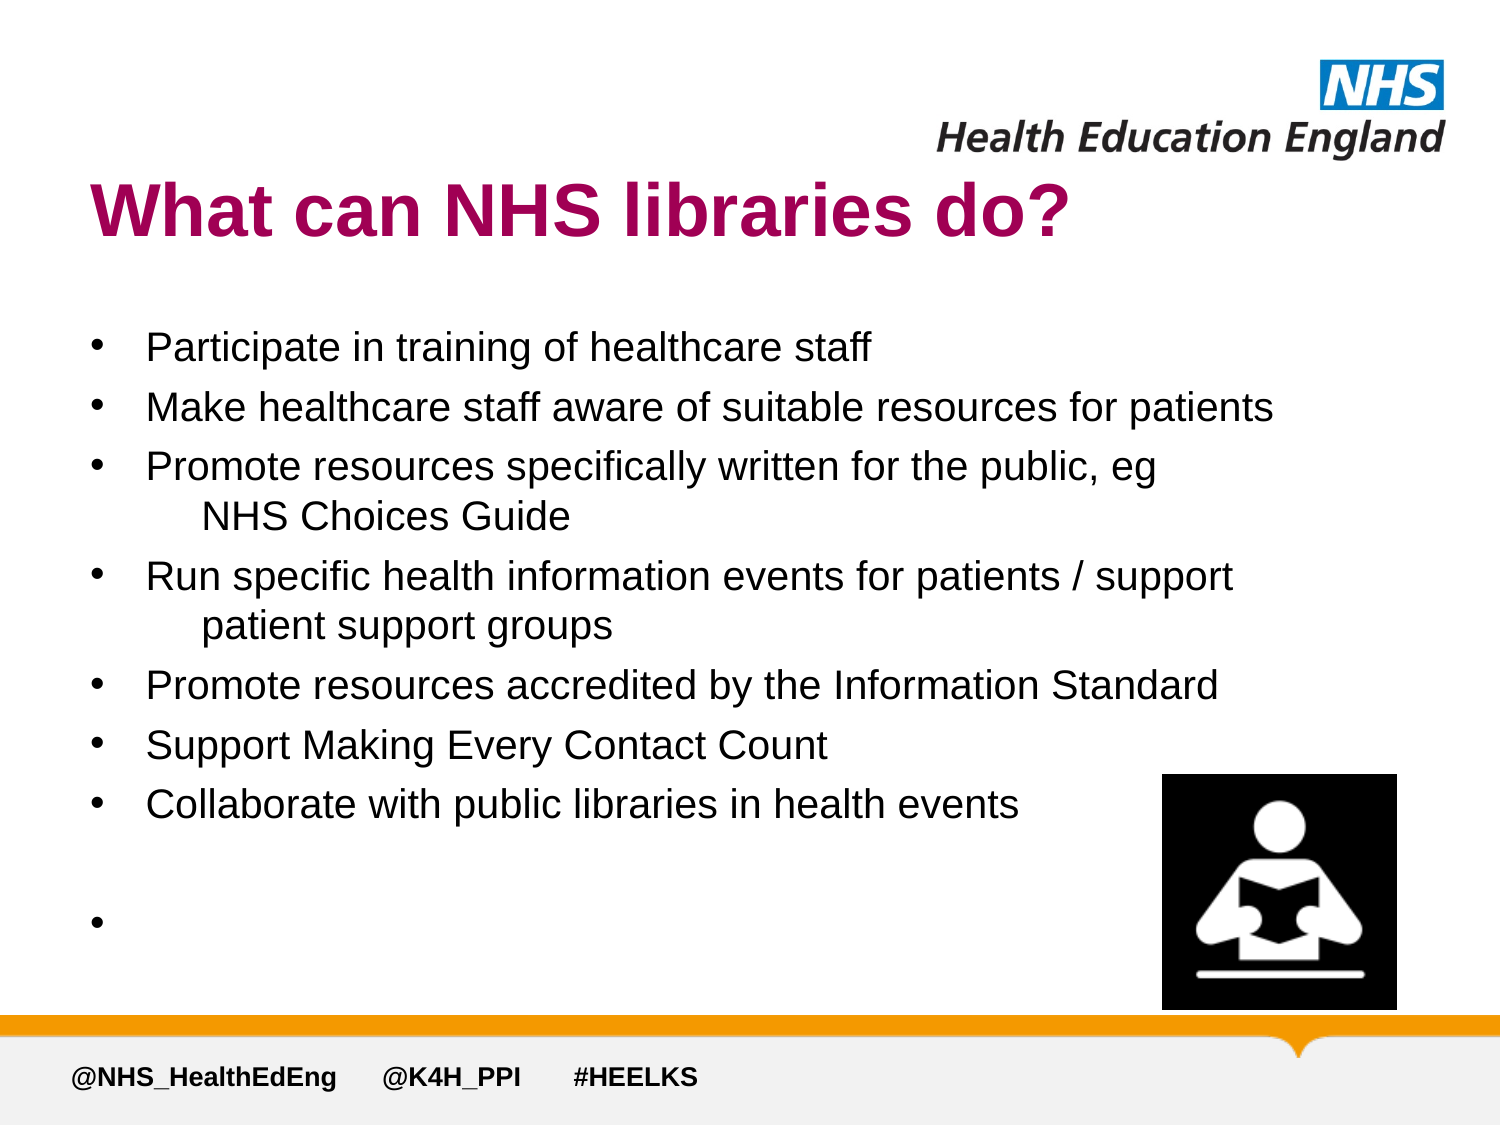

# What can NHS libraries do?
Participate in training of healthcare staff
Make healthcare staff aware of suitable resources for patients
Promote resources specifically written for the public, eg NHS Choices Guide
Run specific health information events for patients / support patient support groups
Promote resources accredited by the Information Standard
Support Making Every Contact Count
Collaborate with public libraries in health events
@NHS_HealthEdEng @K4H_PPI #HEELKS